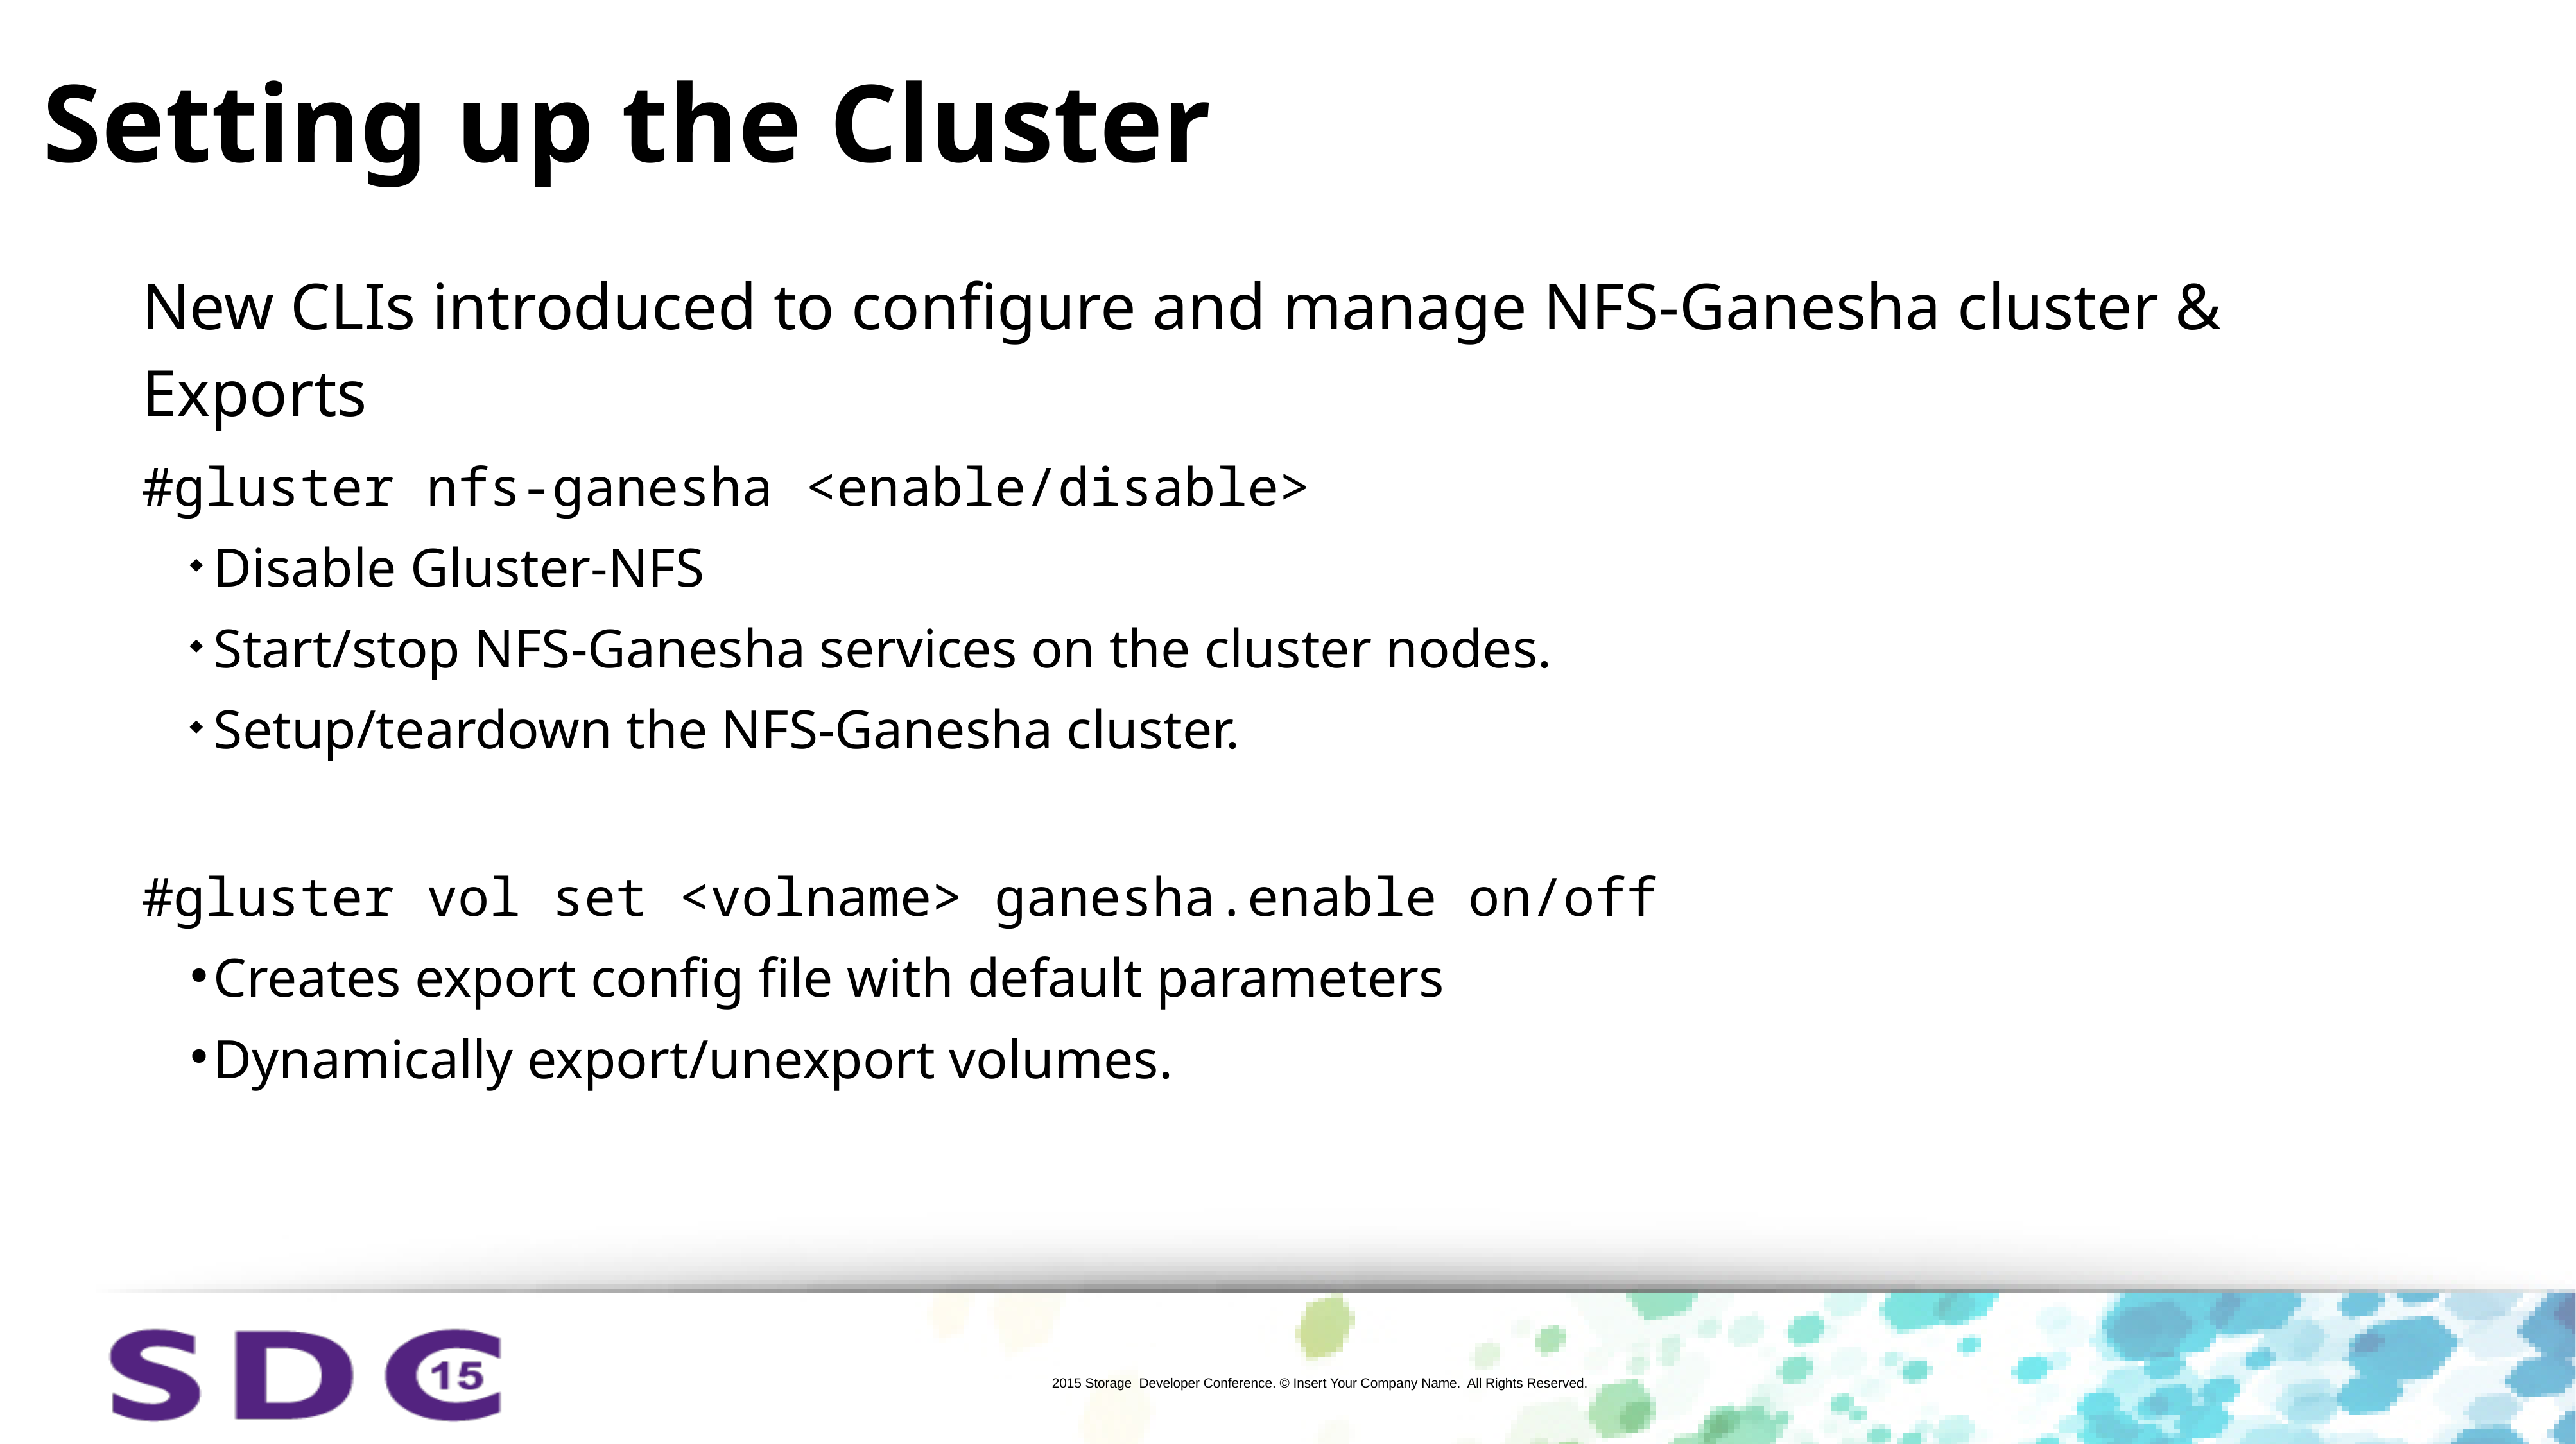

# Setting up the Cluster
New CLIs introduced to configure and manage NFS-Ganesha cluster & Exports
#gluster nfs-ganesha <enable/disable>
Disable Gluster-NFS
Start/stop NFS-Ganesha services on the cluster nodes.
Setup/teardown the NFS-Ganesha cluster.
#gluster vol set <volname> ganesha.enable on/off
Creates export config file with default parameters
Dynamically export/unexport volumes.